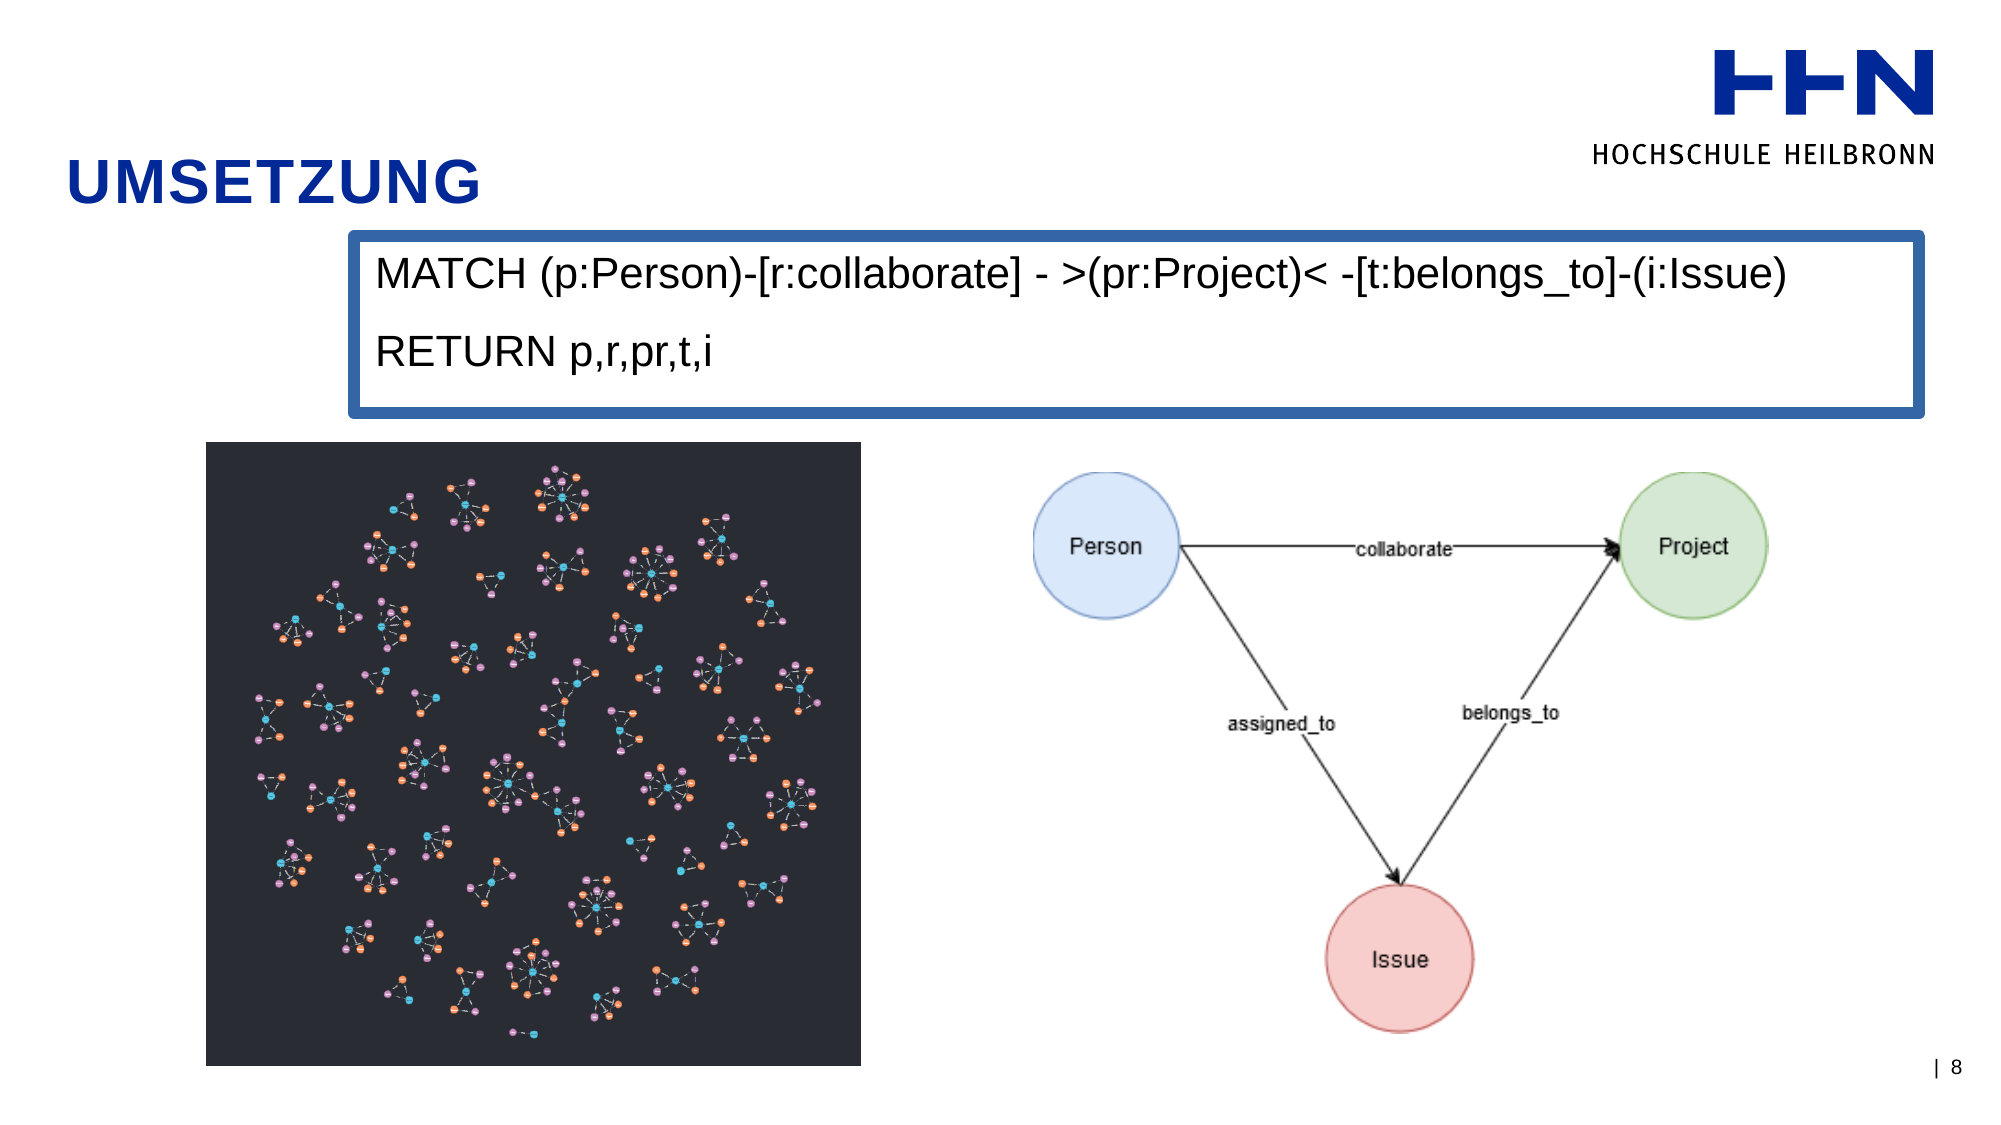

# Umsetzung
MATCH (p:Person)-[r:collaborate] - >(pr:Project)< -[t:belongs_to]-(i:Issue)
RETURN p,r,pr,t,i
Bachelor Kolloquium | Robin Hefner | AIB | WiSe 2024/25